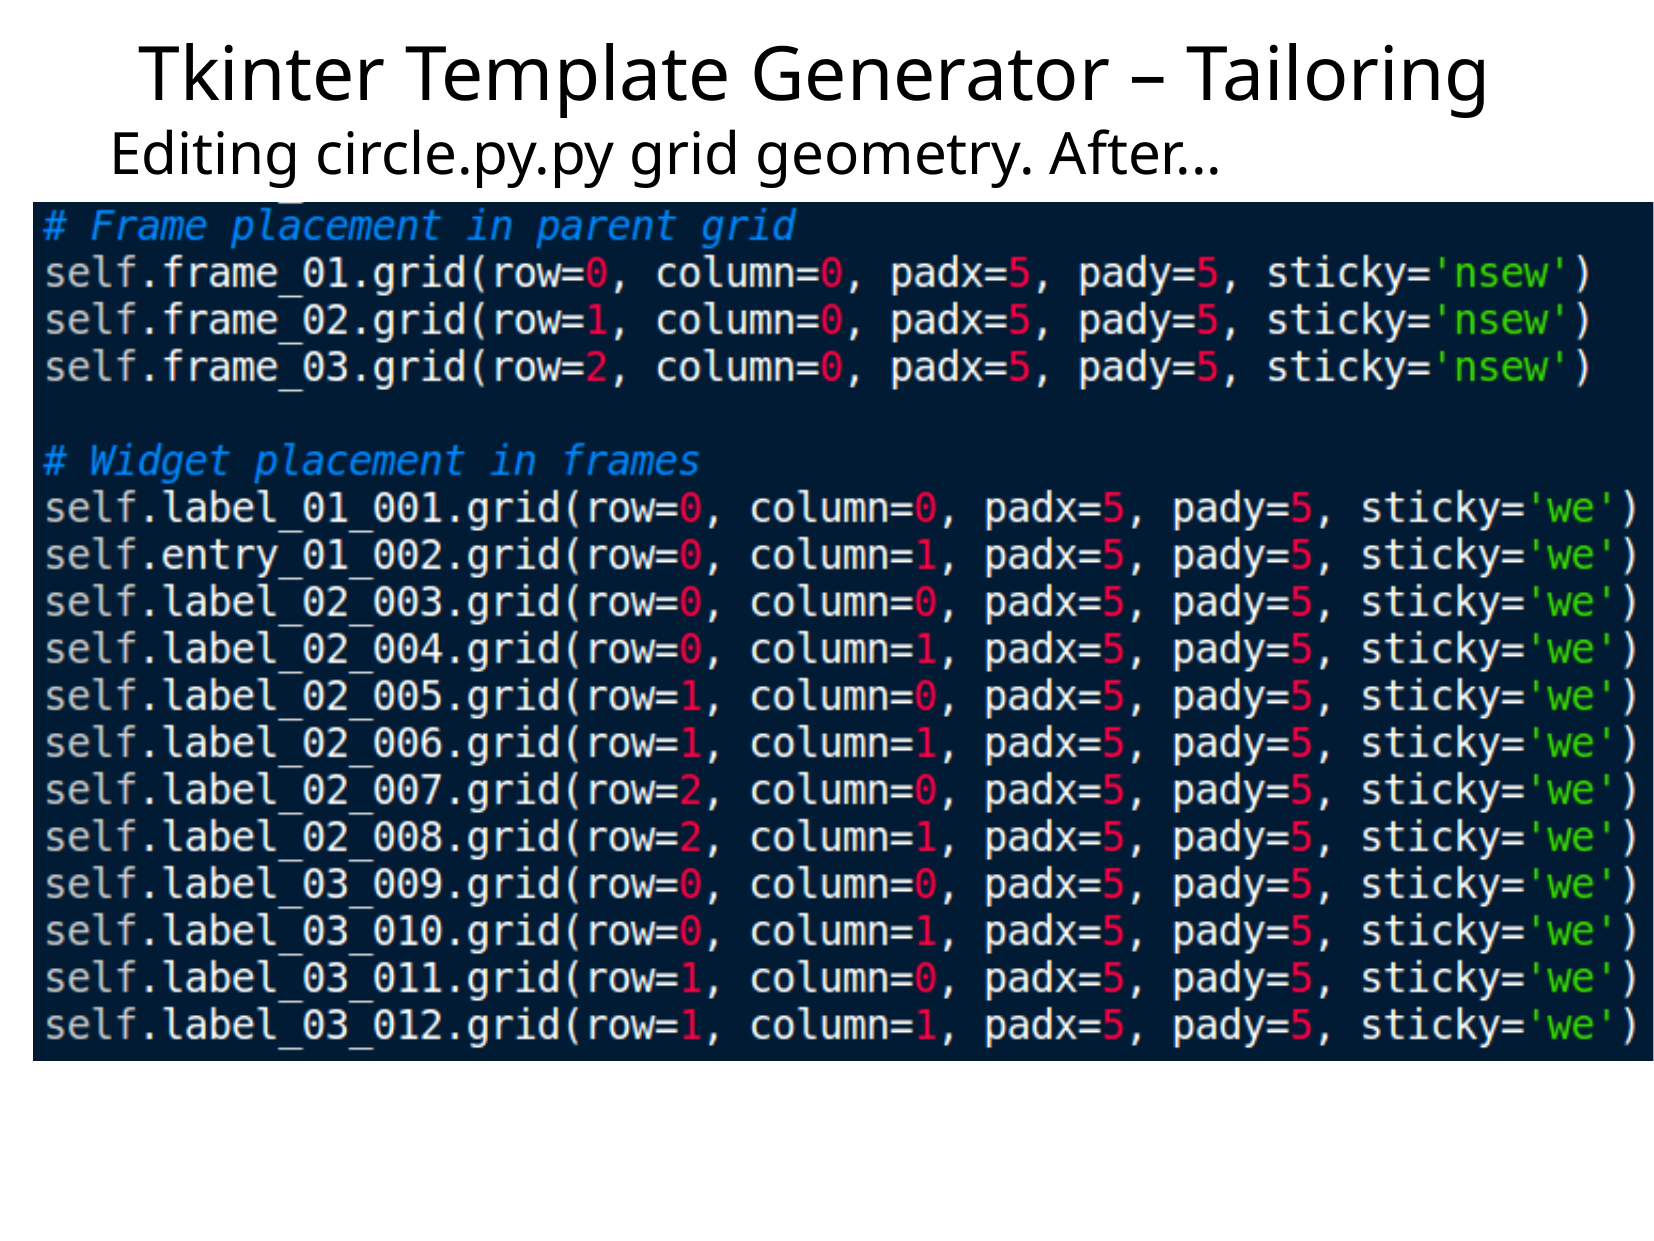

Tkinter Template Generator – Tailoring
# Editing circle.py.py grid geometry. After...